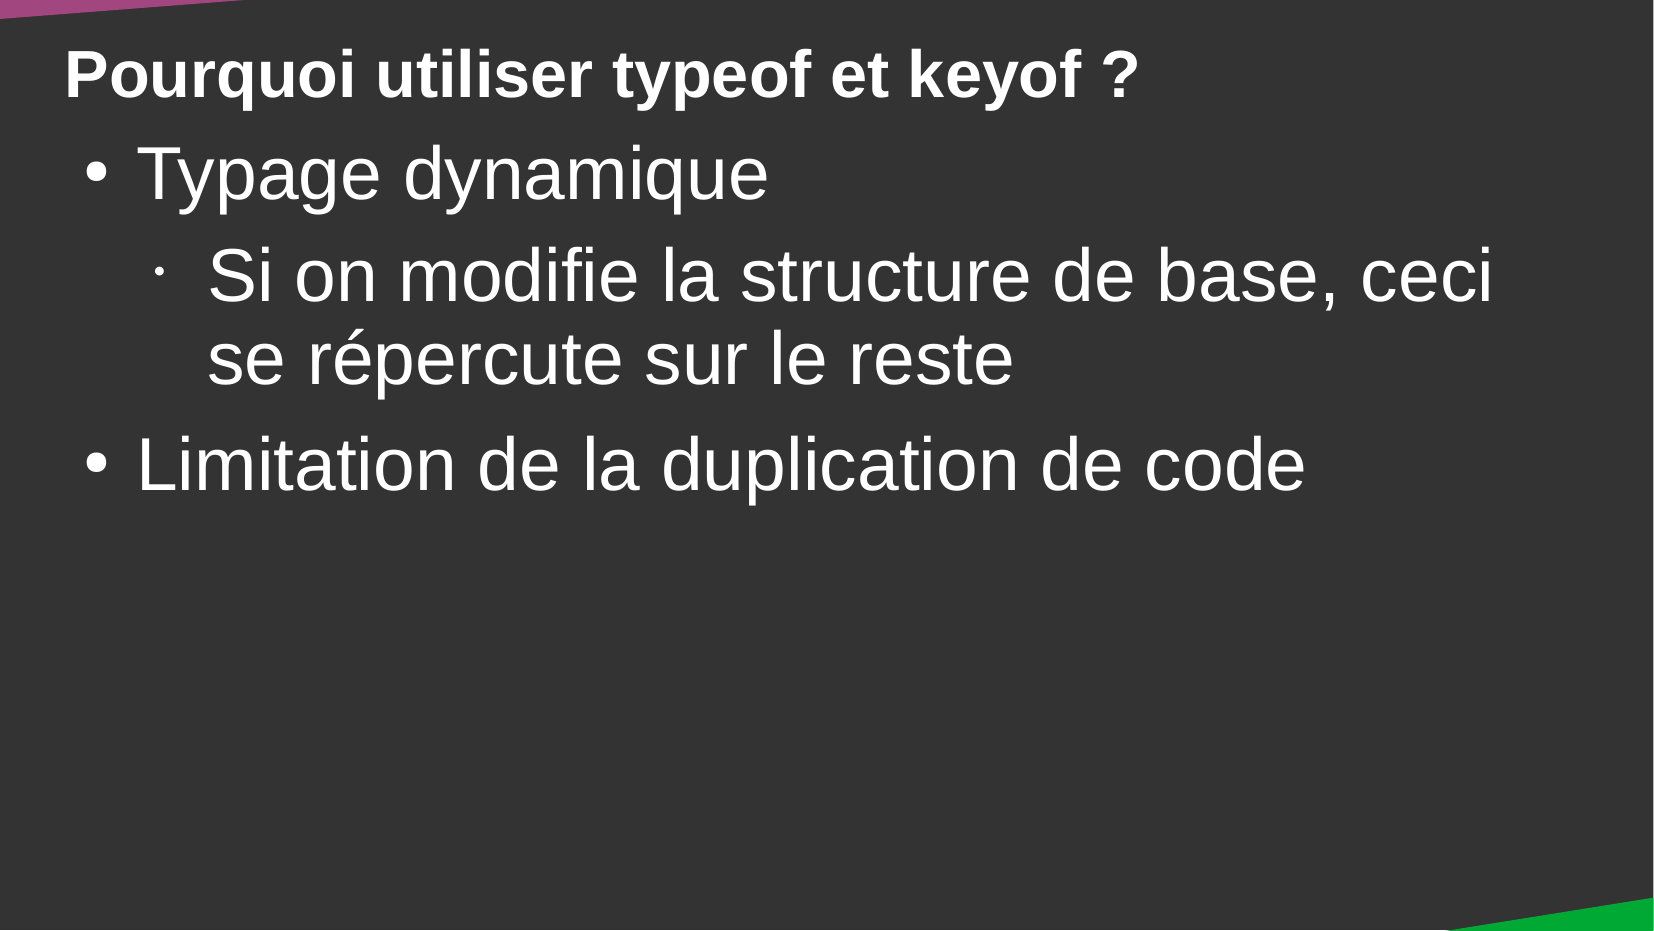

# Pourquoi utiliser typeof et keyof ?
Typage dynamique
Si on modifie la structure de base, ceci se répercute sur le reste
Limitation de la duplication de code